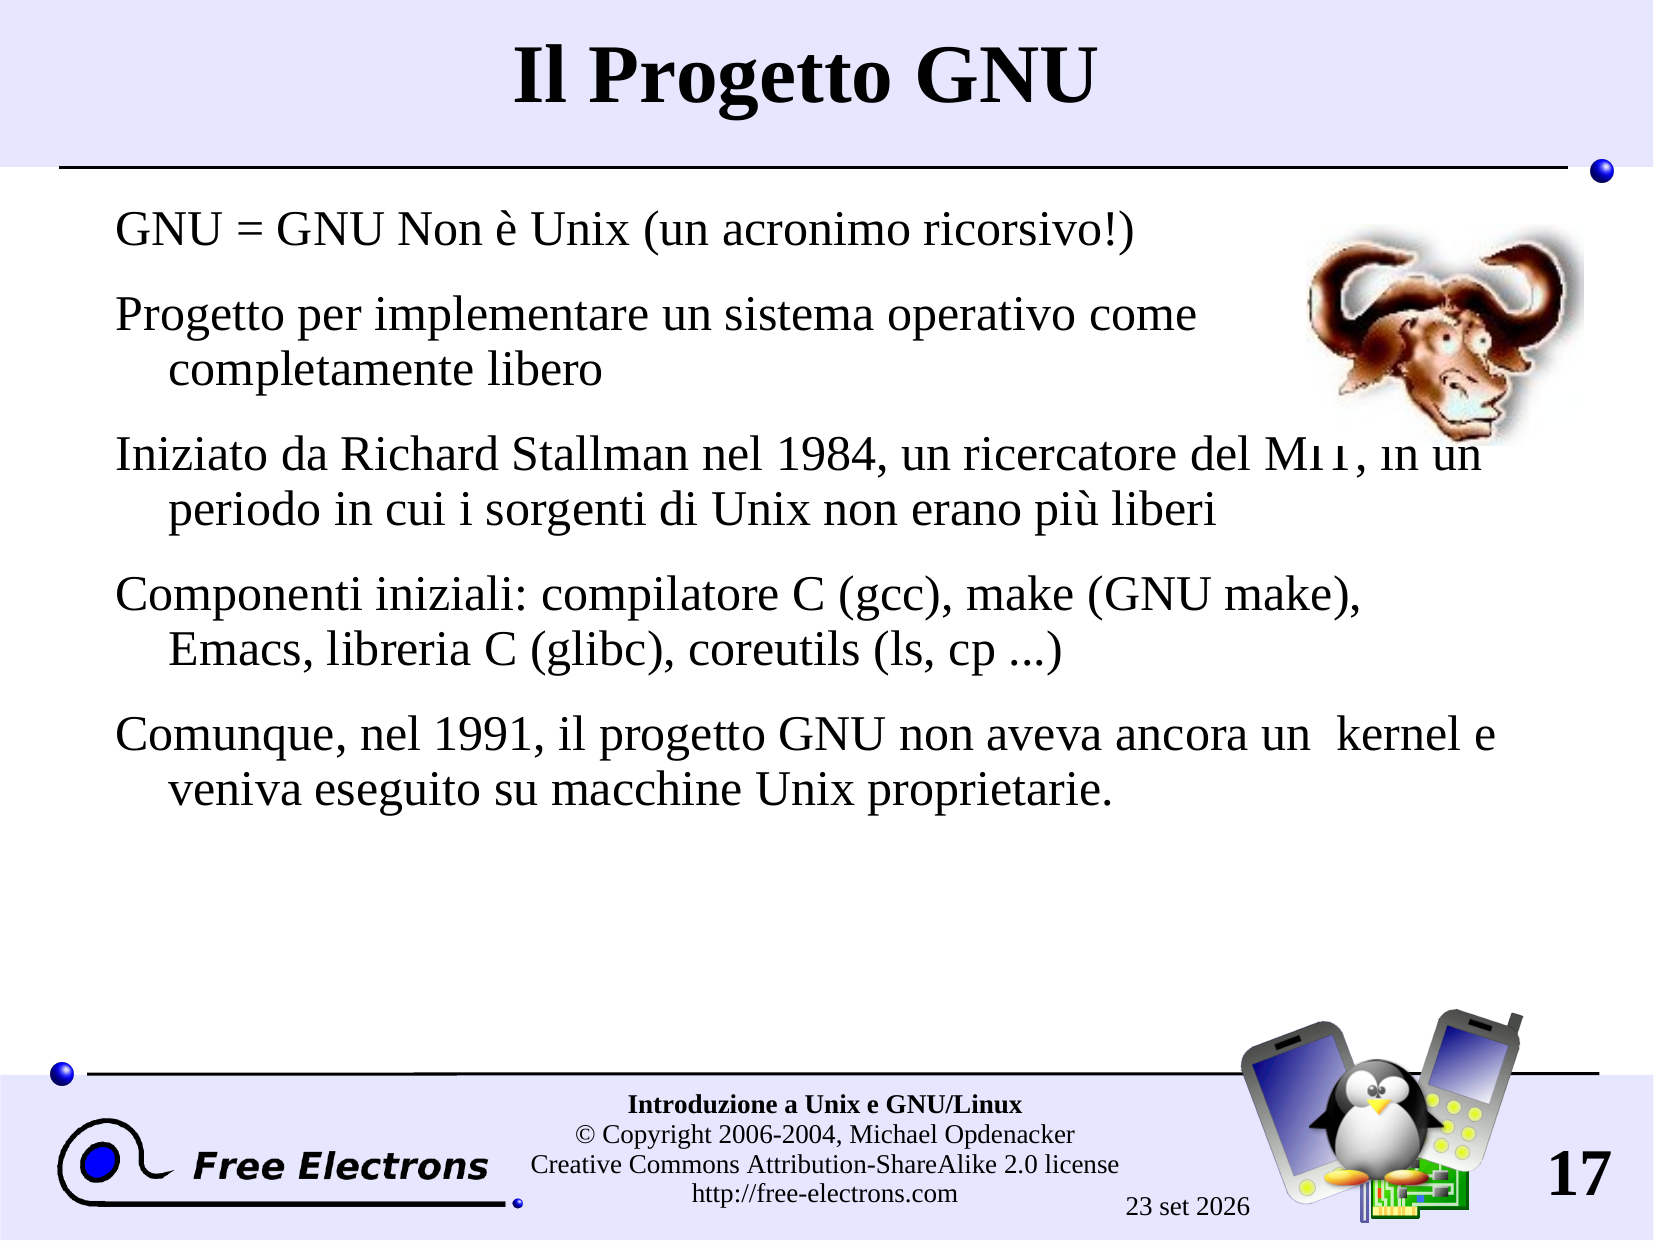

# Il Progetto GNU
GNU = GNU Non è Unix (un acronimo ricorsivo!)
Progetto per implementare un sistema operativo come Unix completamente libero
Iniziato da Richard Stallman nel 1984, un ricercatore del MIT, in un periodo in cui i sorgenti di Unix non erano più liberi
Componenti iniziali: compilatore C (gcc), make (GNU make), Emacs, libreria C (glibc), coreutils (ls, cp ...)
Comunque, nel 1991, il progetto GNU non aveva ancora un kernel e veniva eseguito su macchine Unix proprietarie.